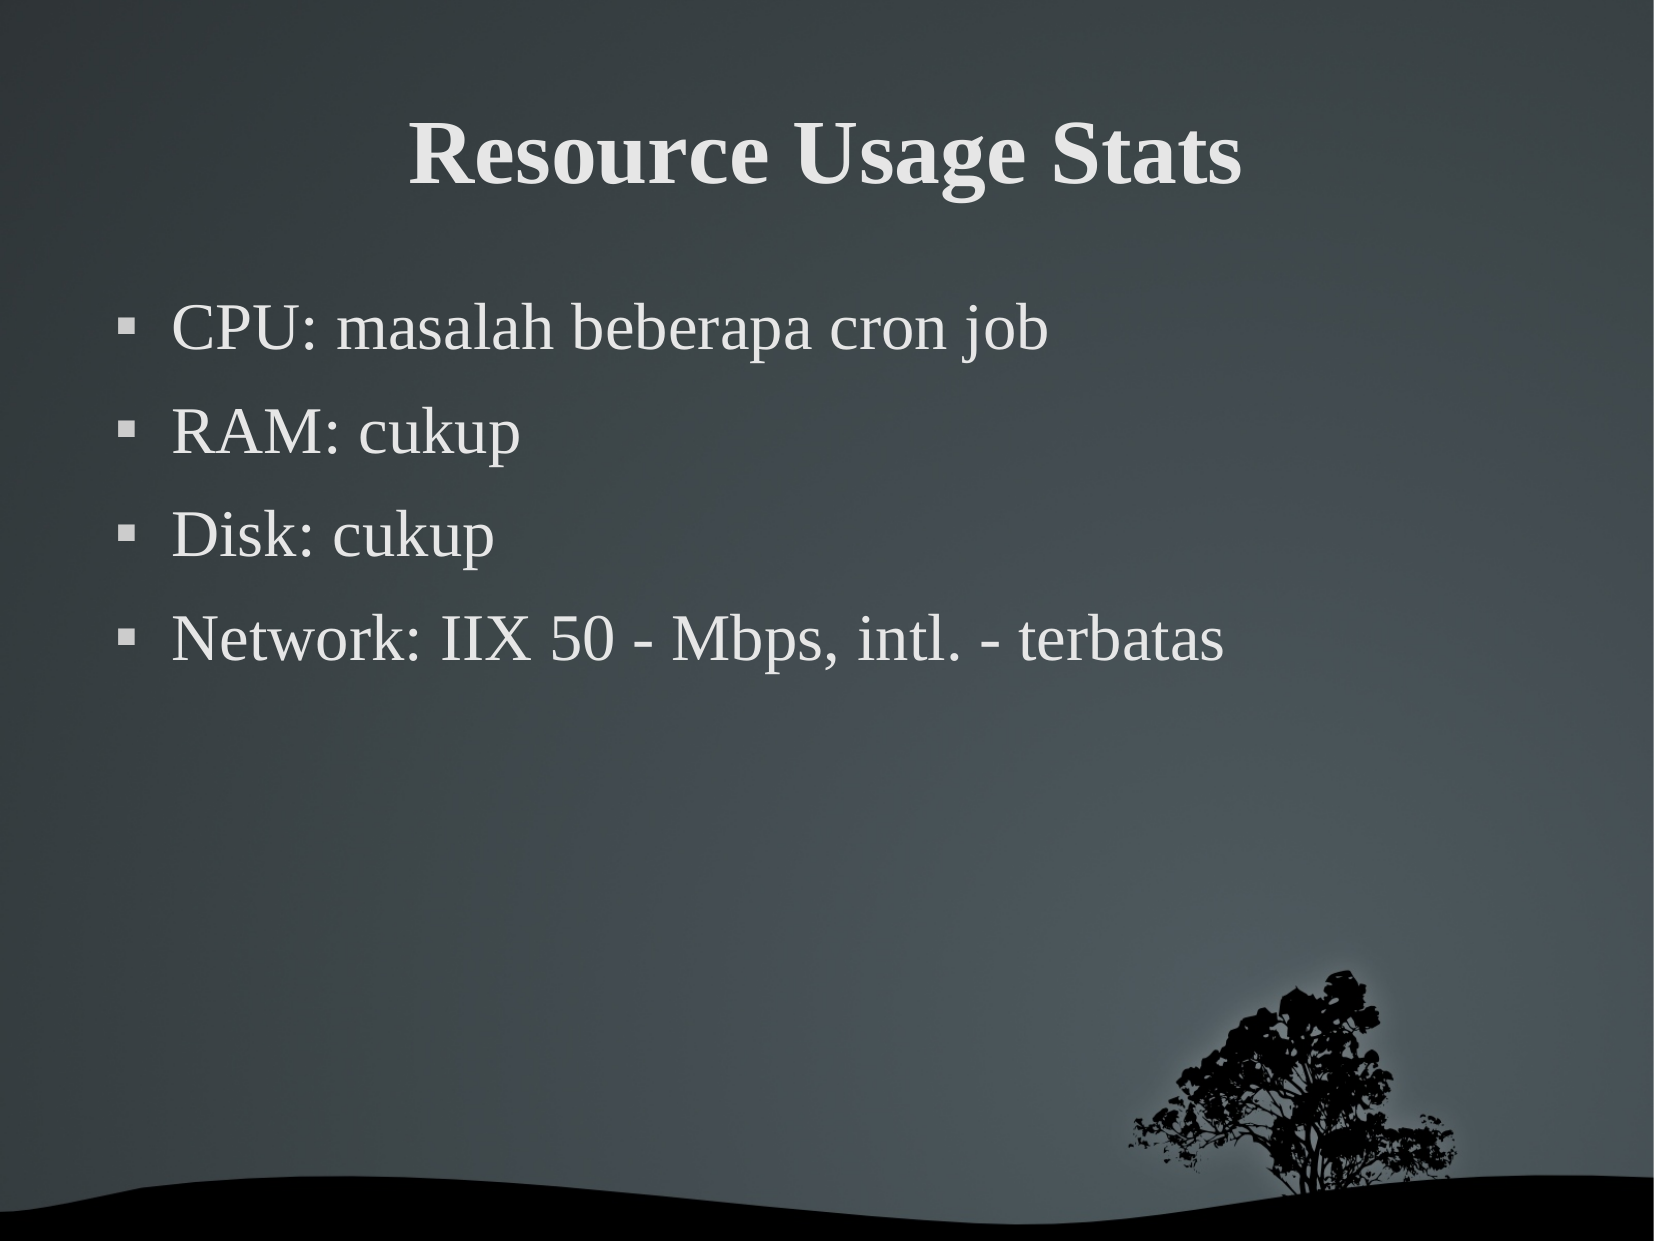

# Resource Usage Stats
CPU: masalah beberapa cron job
RAM: cukup
Disk: cukup
Network: IIX 50 - Mbps, intl. - terbatas